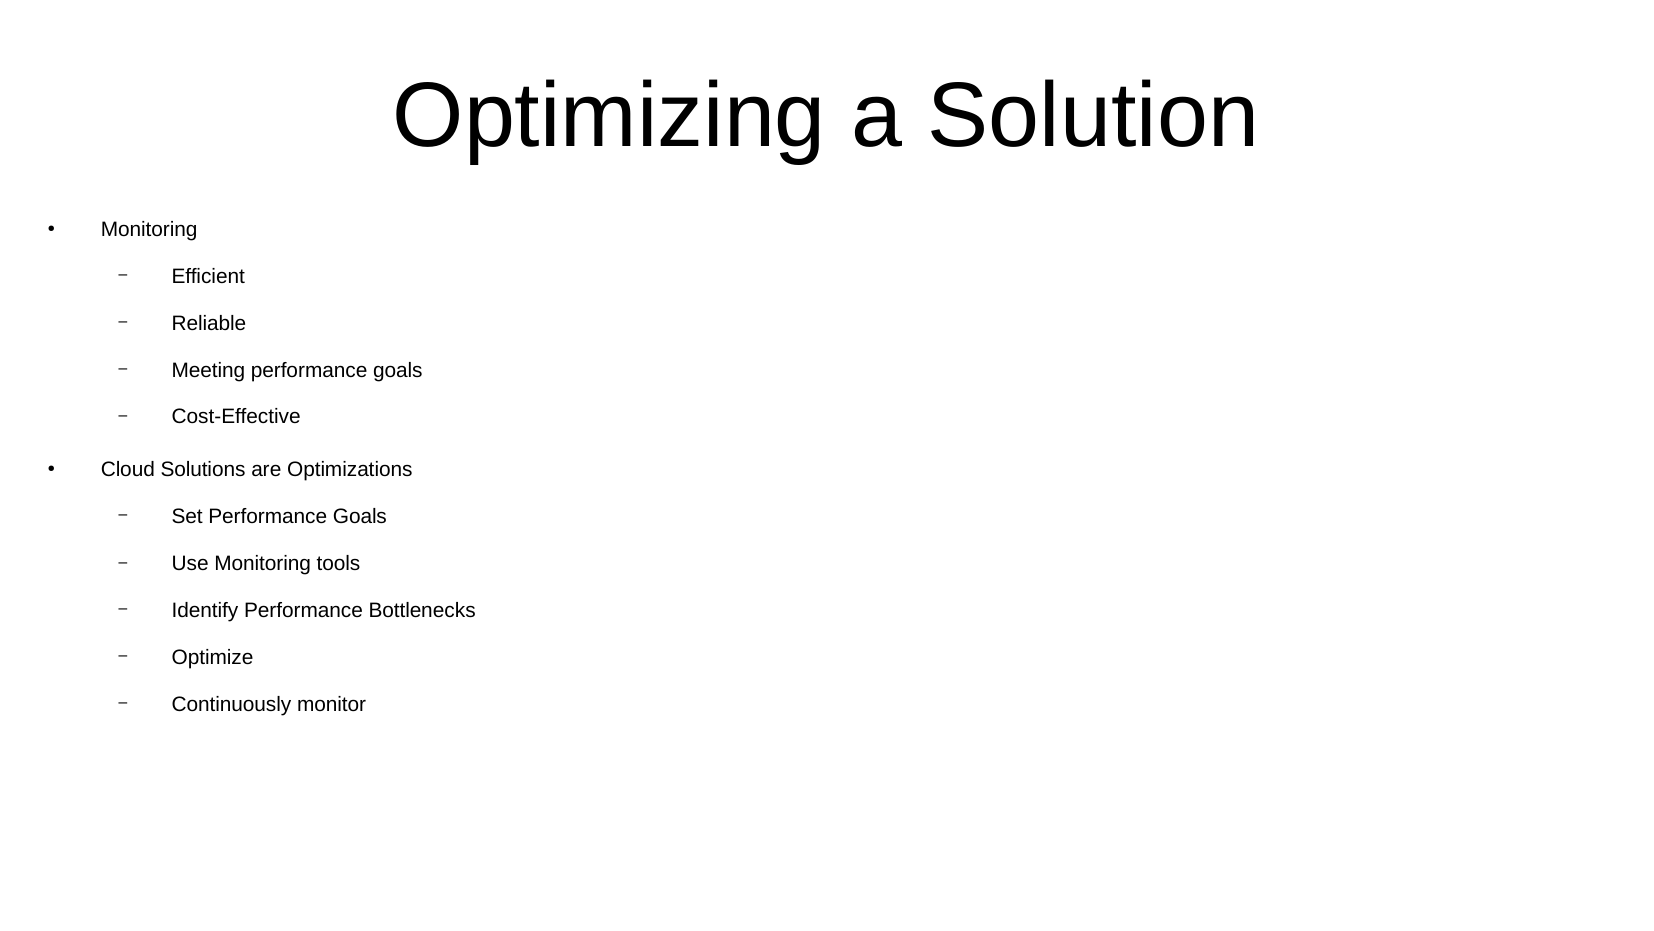

# Optimizing a Solution
Monitoring
Efficient
Reliable
Meeting performance goals
Cost-Effective
Cloud Solutions are Optimizations
Set Performance Goals
Use Monitoring tools
Identify Performance Bottlenecks
Optimize
Continuously monitor